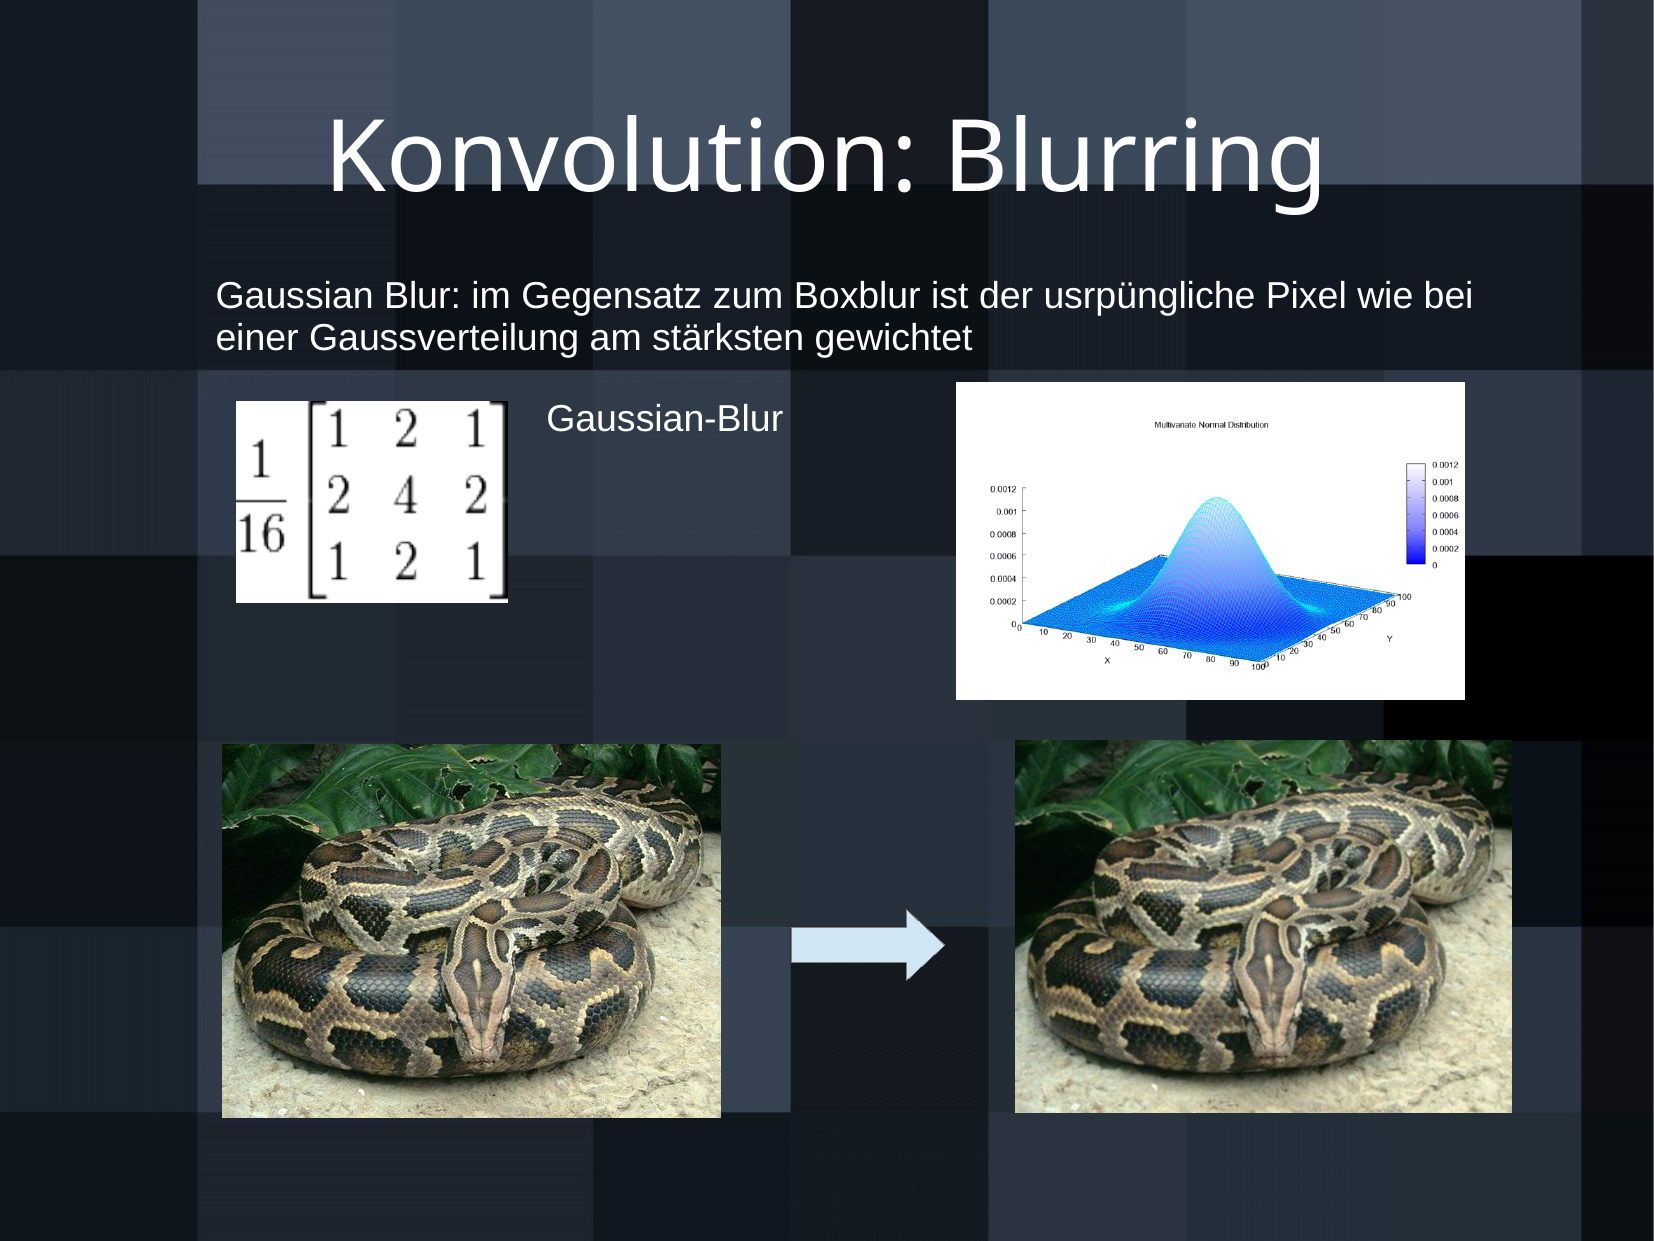

# Konvolution: Blurring
Gaussian Blur: im Gegensatz zum Boxblur ist der usrpüngliche Pixel wie bei einer Gaussverteilung am stärksten gewichtet
Gaussian-Blur